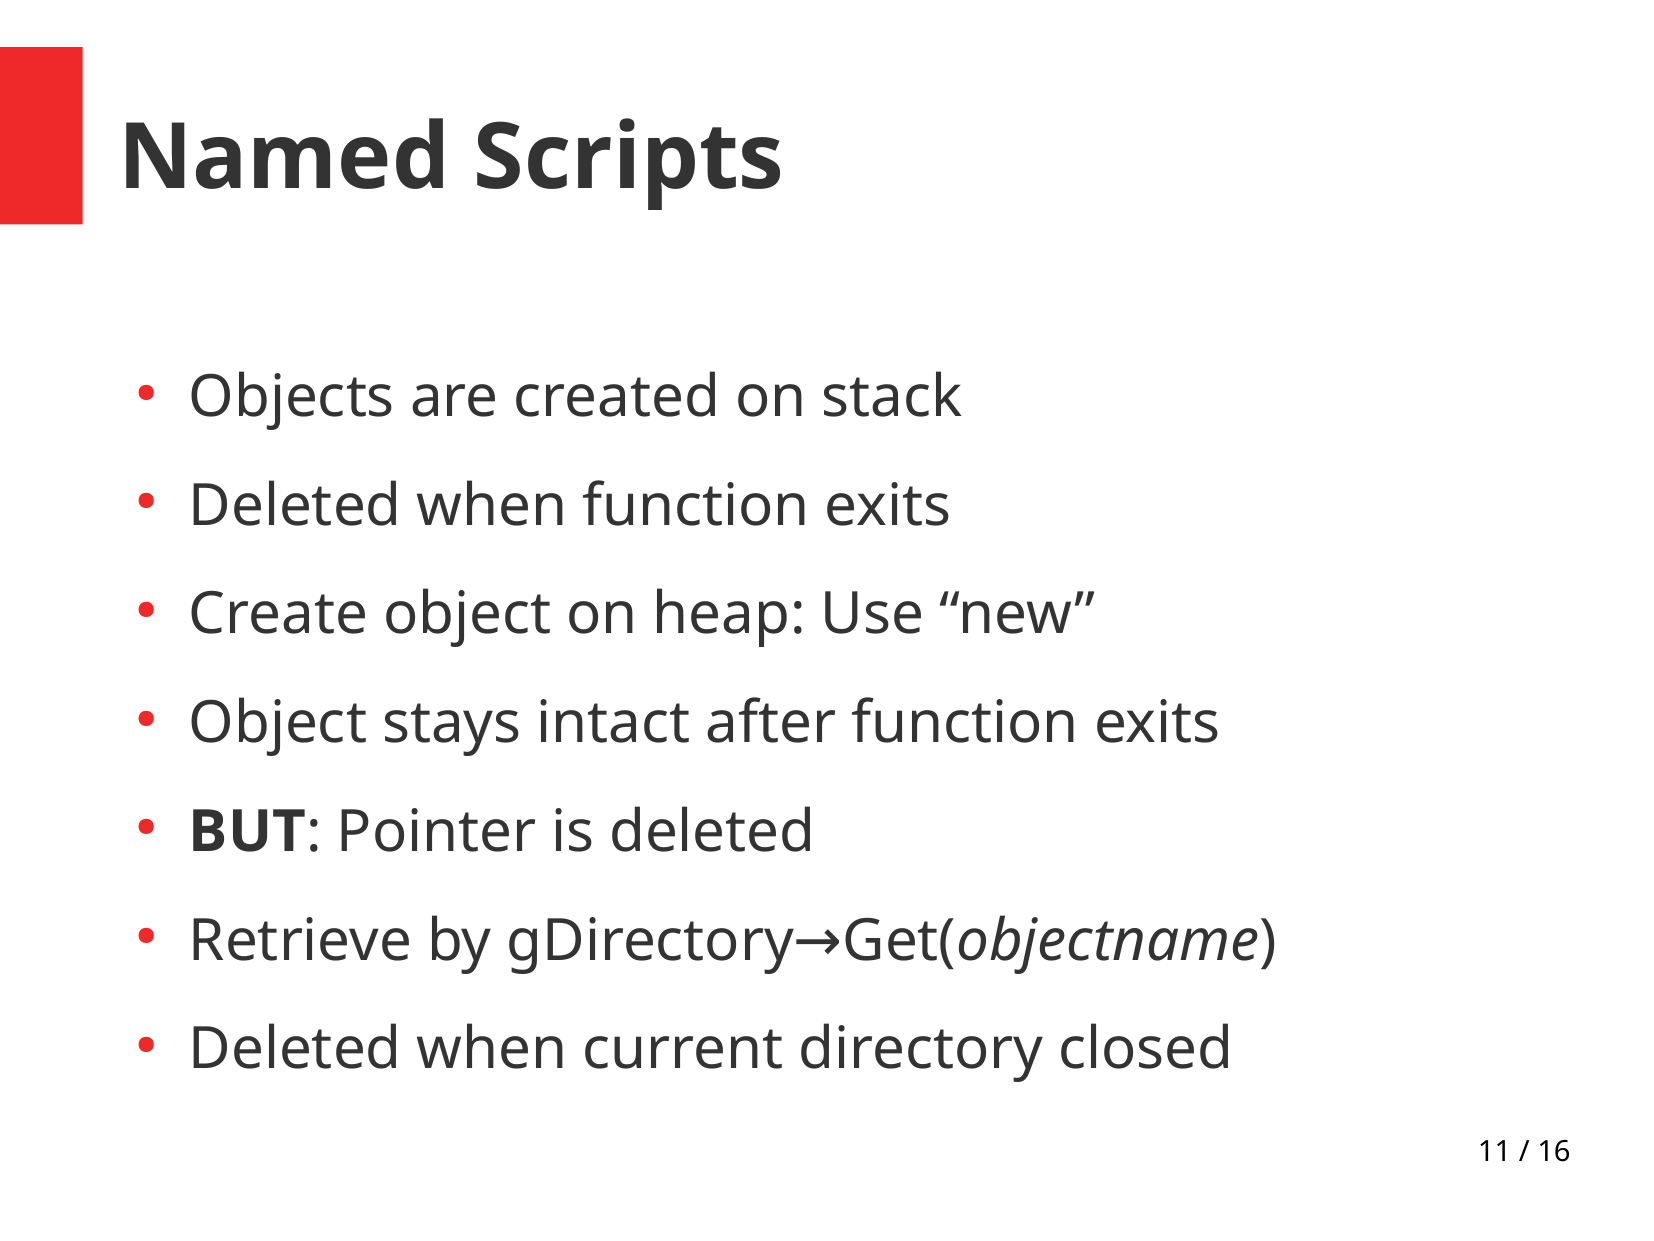

# Named Scripts
Objects are created on stack
Deleted when function exits
Create object on heap: Use “new”
Object stays intact after function exits
BUT: Pointer is deleted
Retrieve by gDirectory→Get(objectname)
Deleted when current directory closed
11